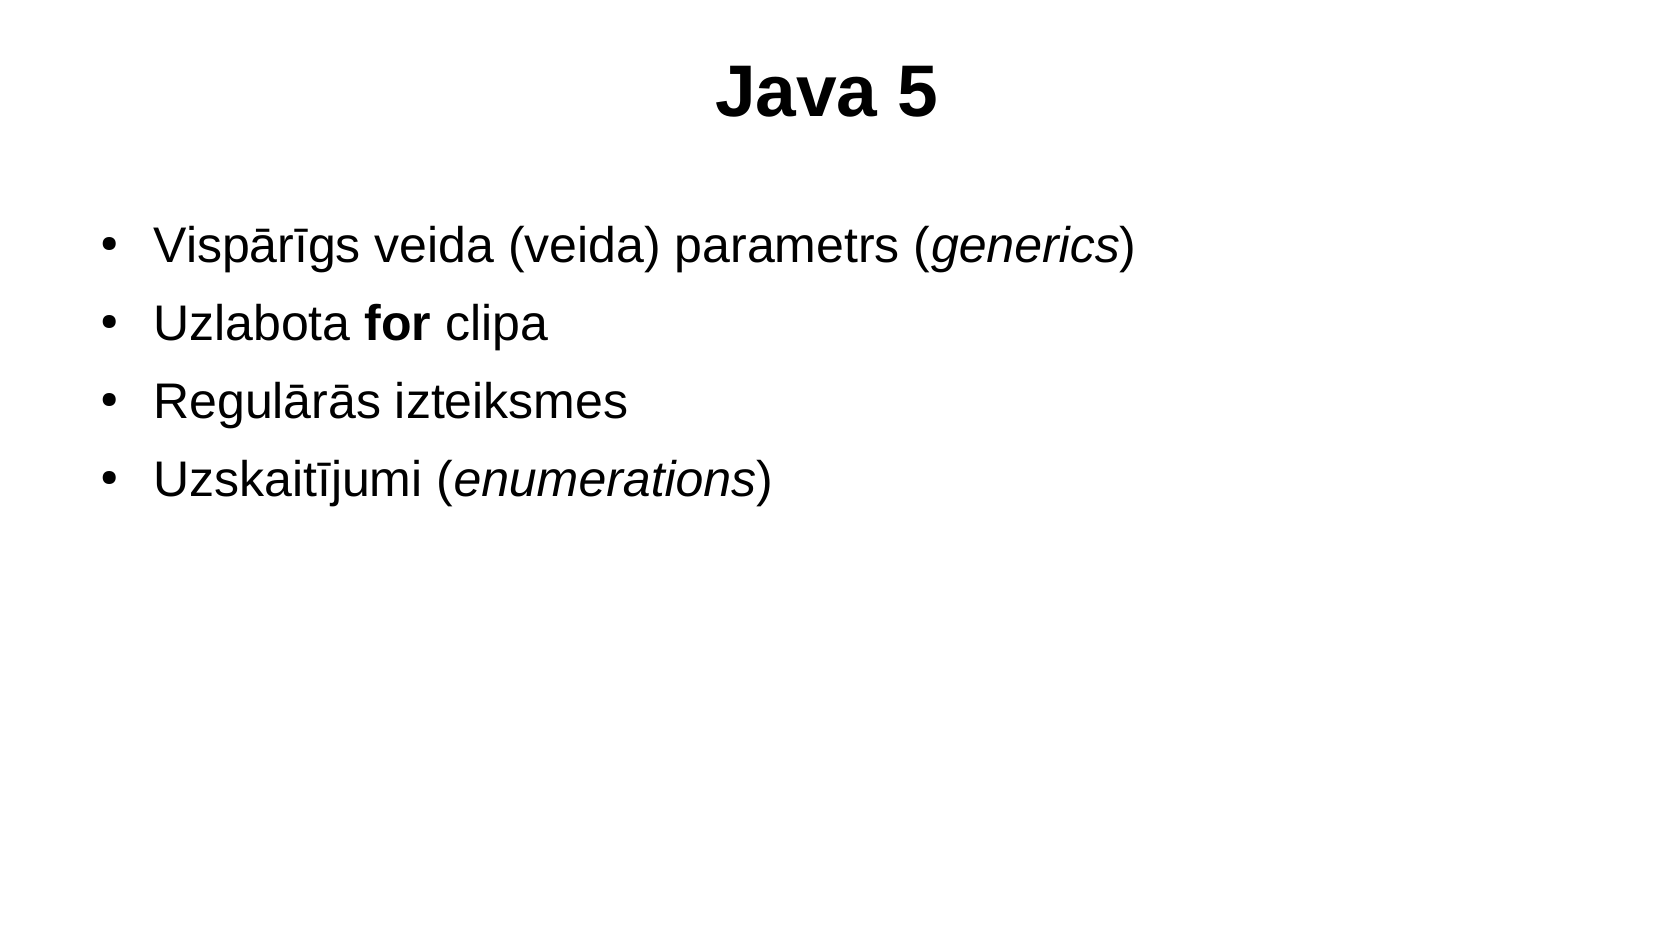

# Java 5
Vispārīgs veida (veida) parametrs (generics)
Uzlabota for clipa
Regulārās izteiksmes
Uzskaitījumi (enumerations)